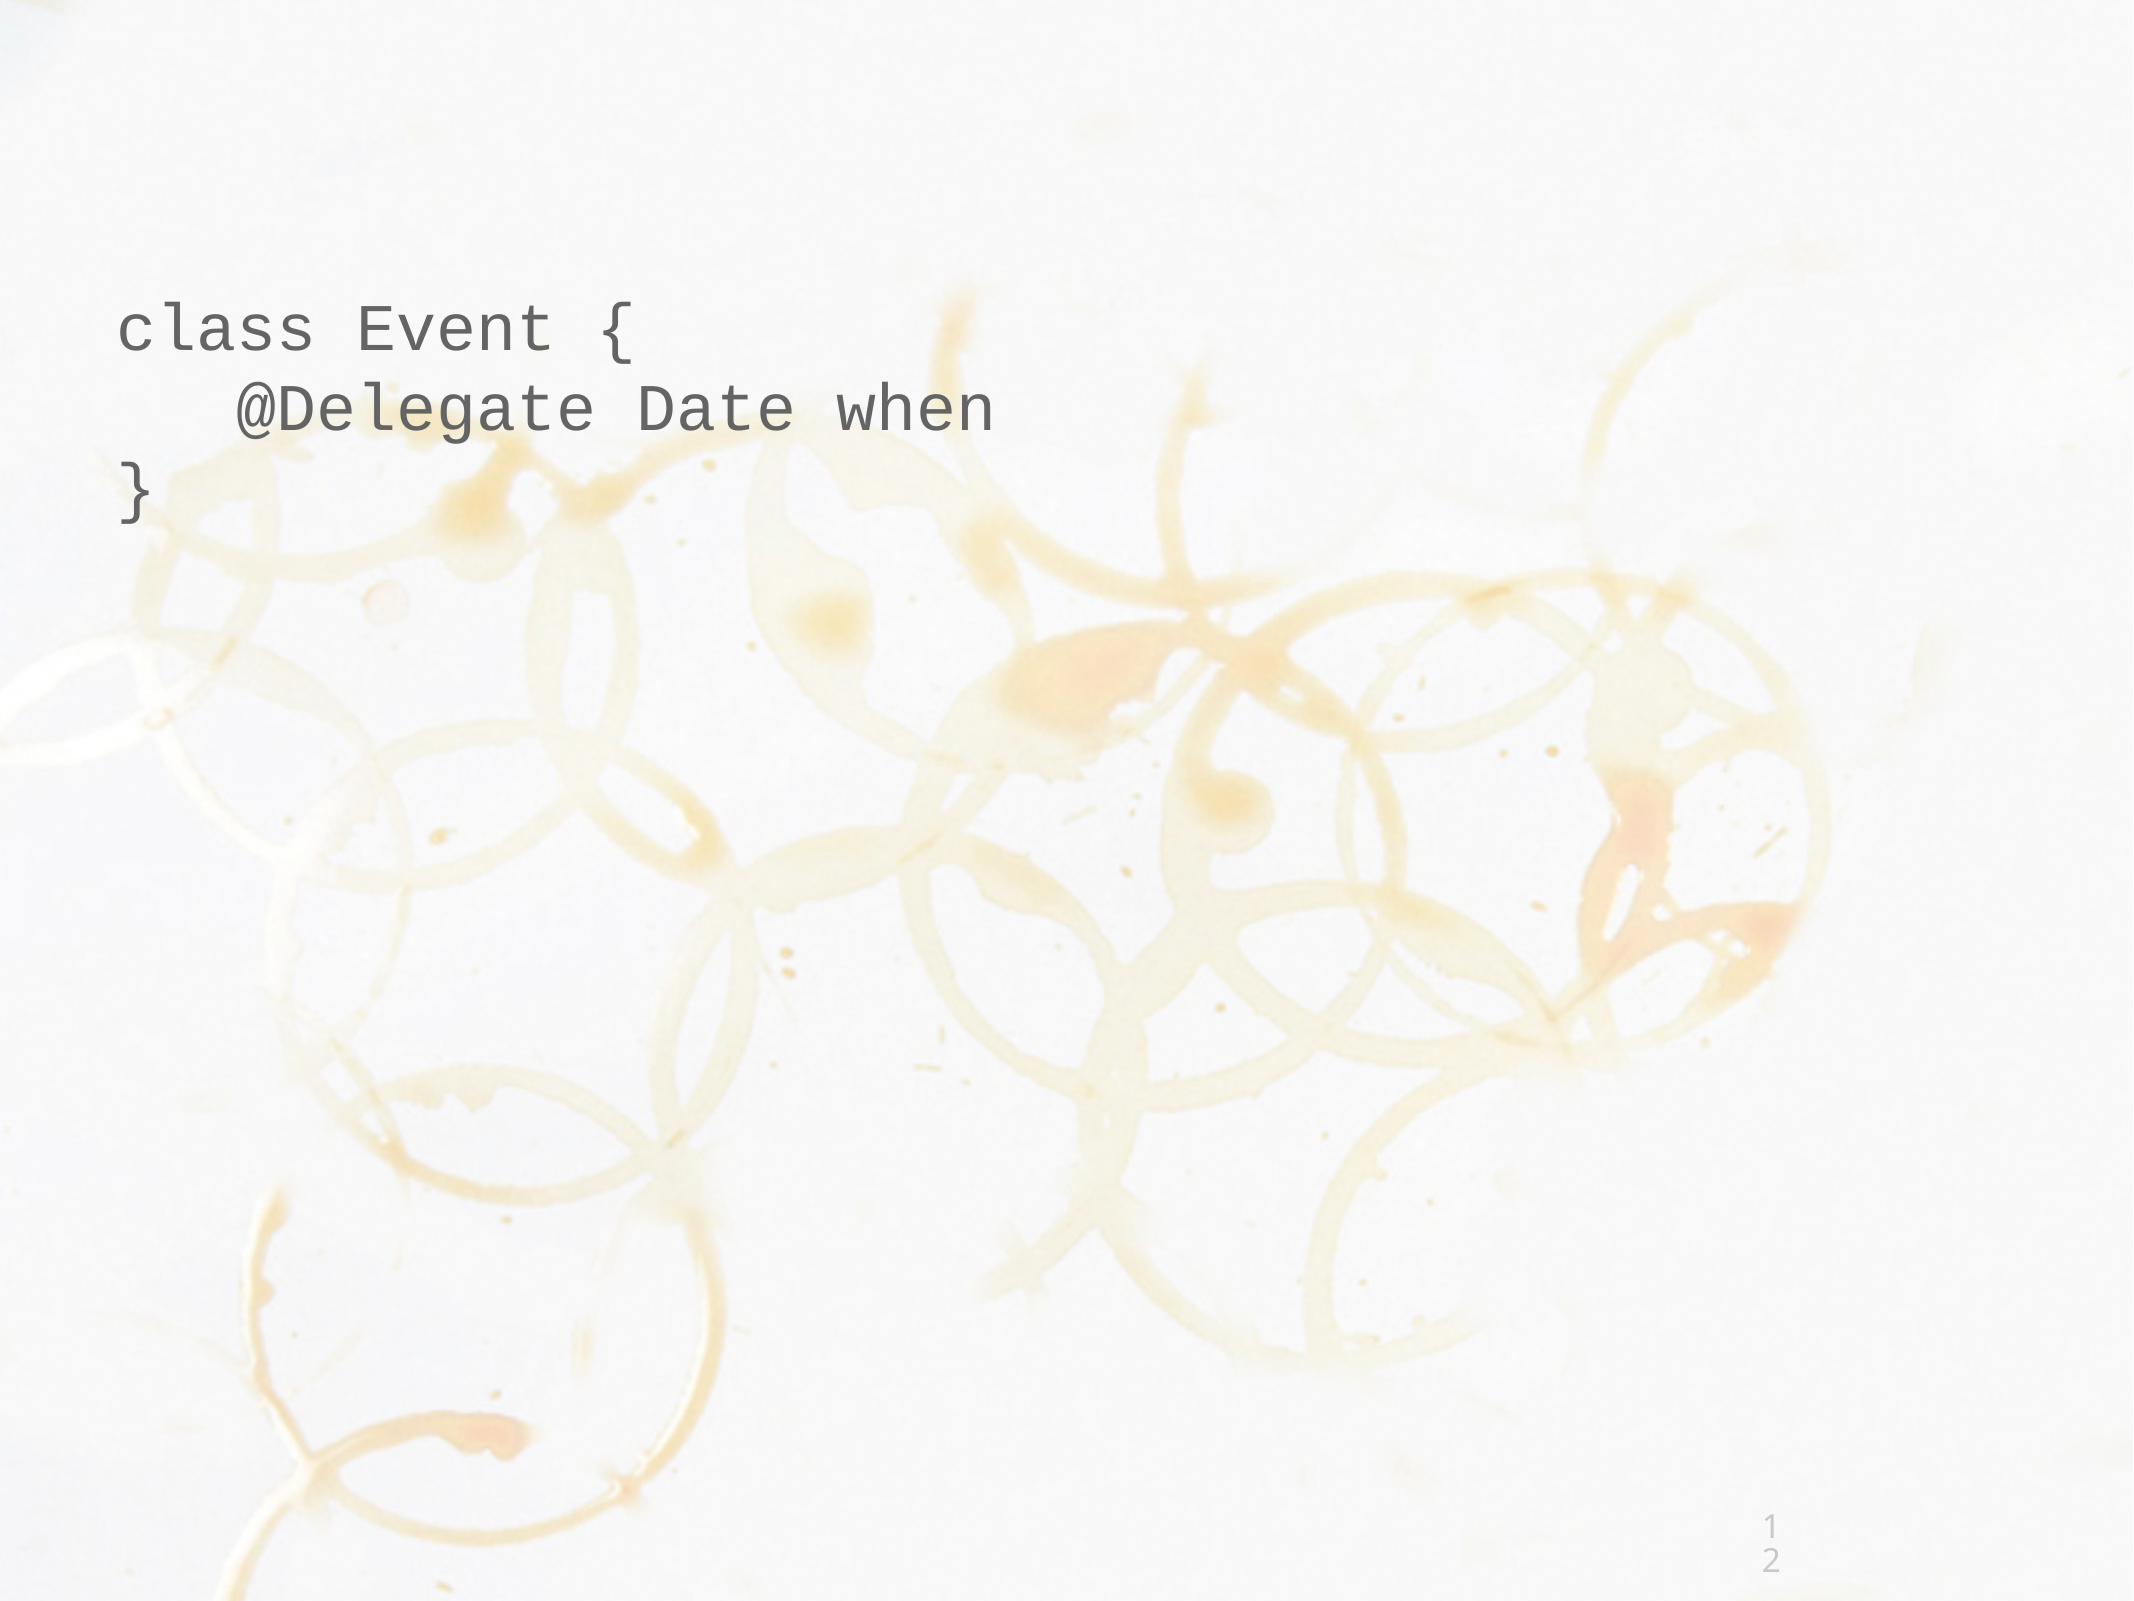

# class Event { @Delegate Date when }
12